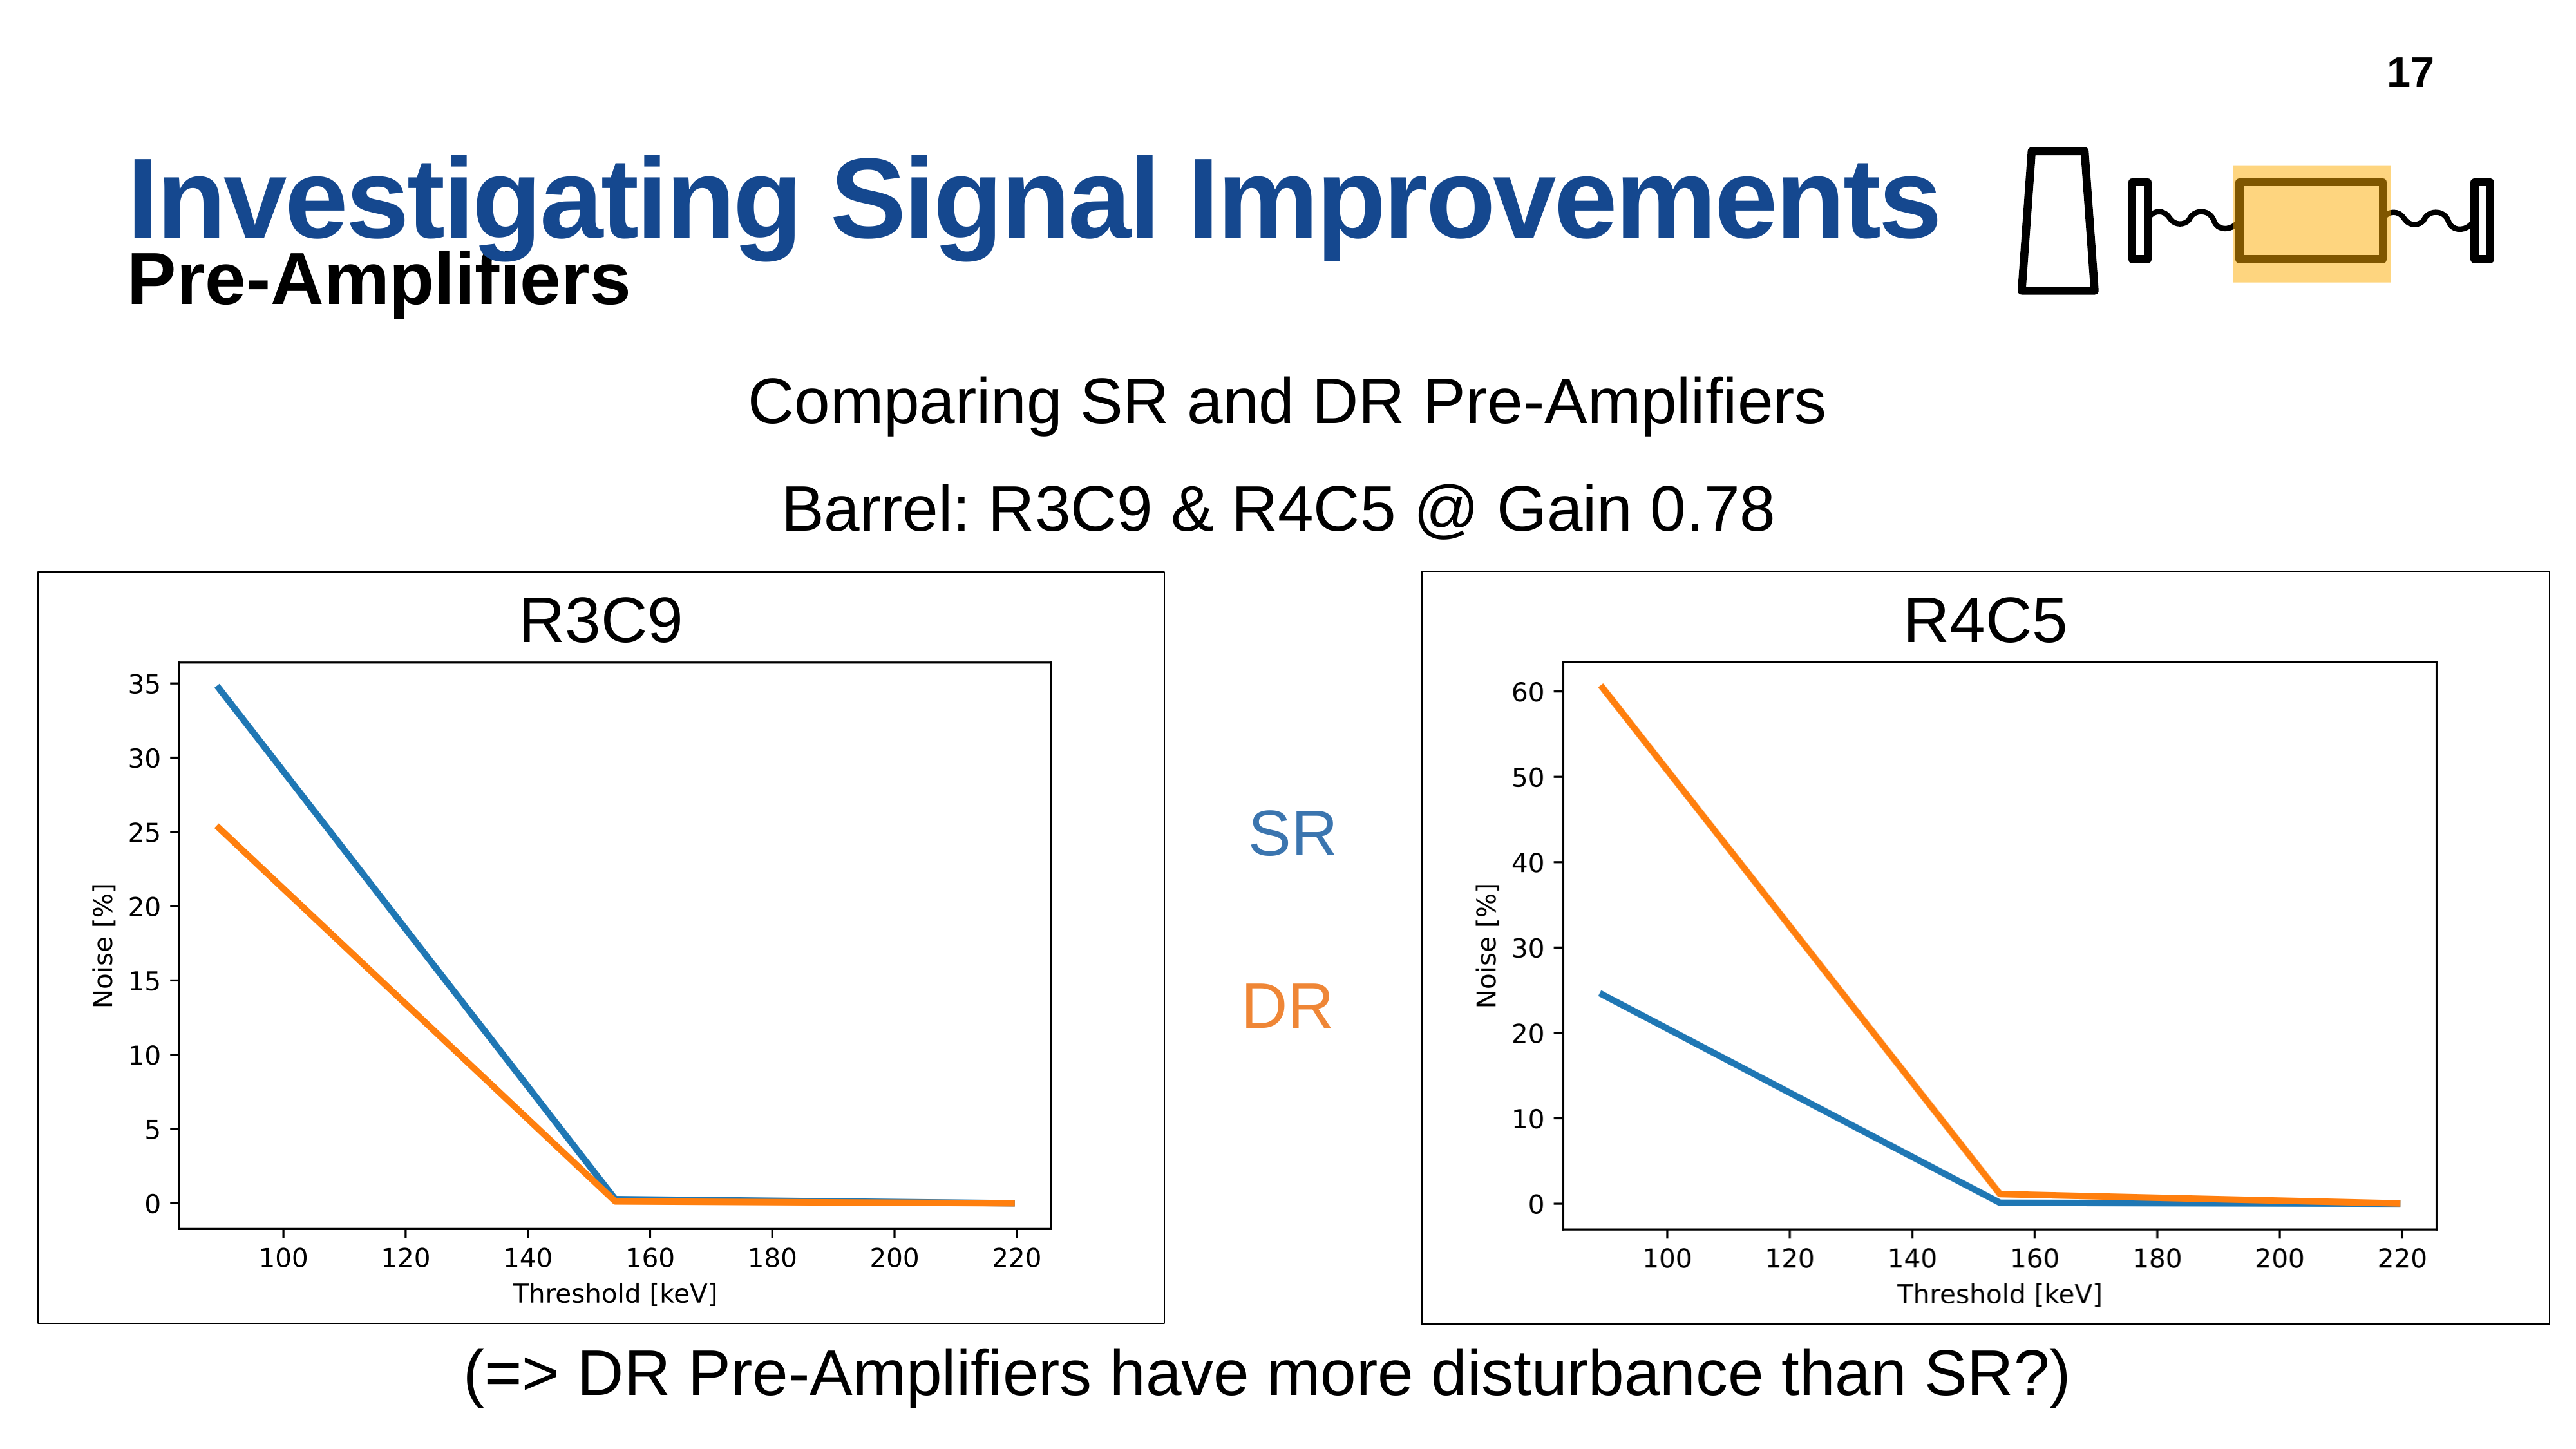

17
Investigating Signal Improvements
# Pre-Amplifiers
Comparing SR and DR Pre-Amplifiers
Barrel: R3C9 & R4C5 @ Gain 0.78
R3C9
R4C5
SR
DR
(=> DR Pre-Amplifiers have more disturbance than SR?)